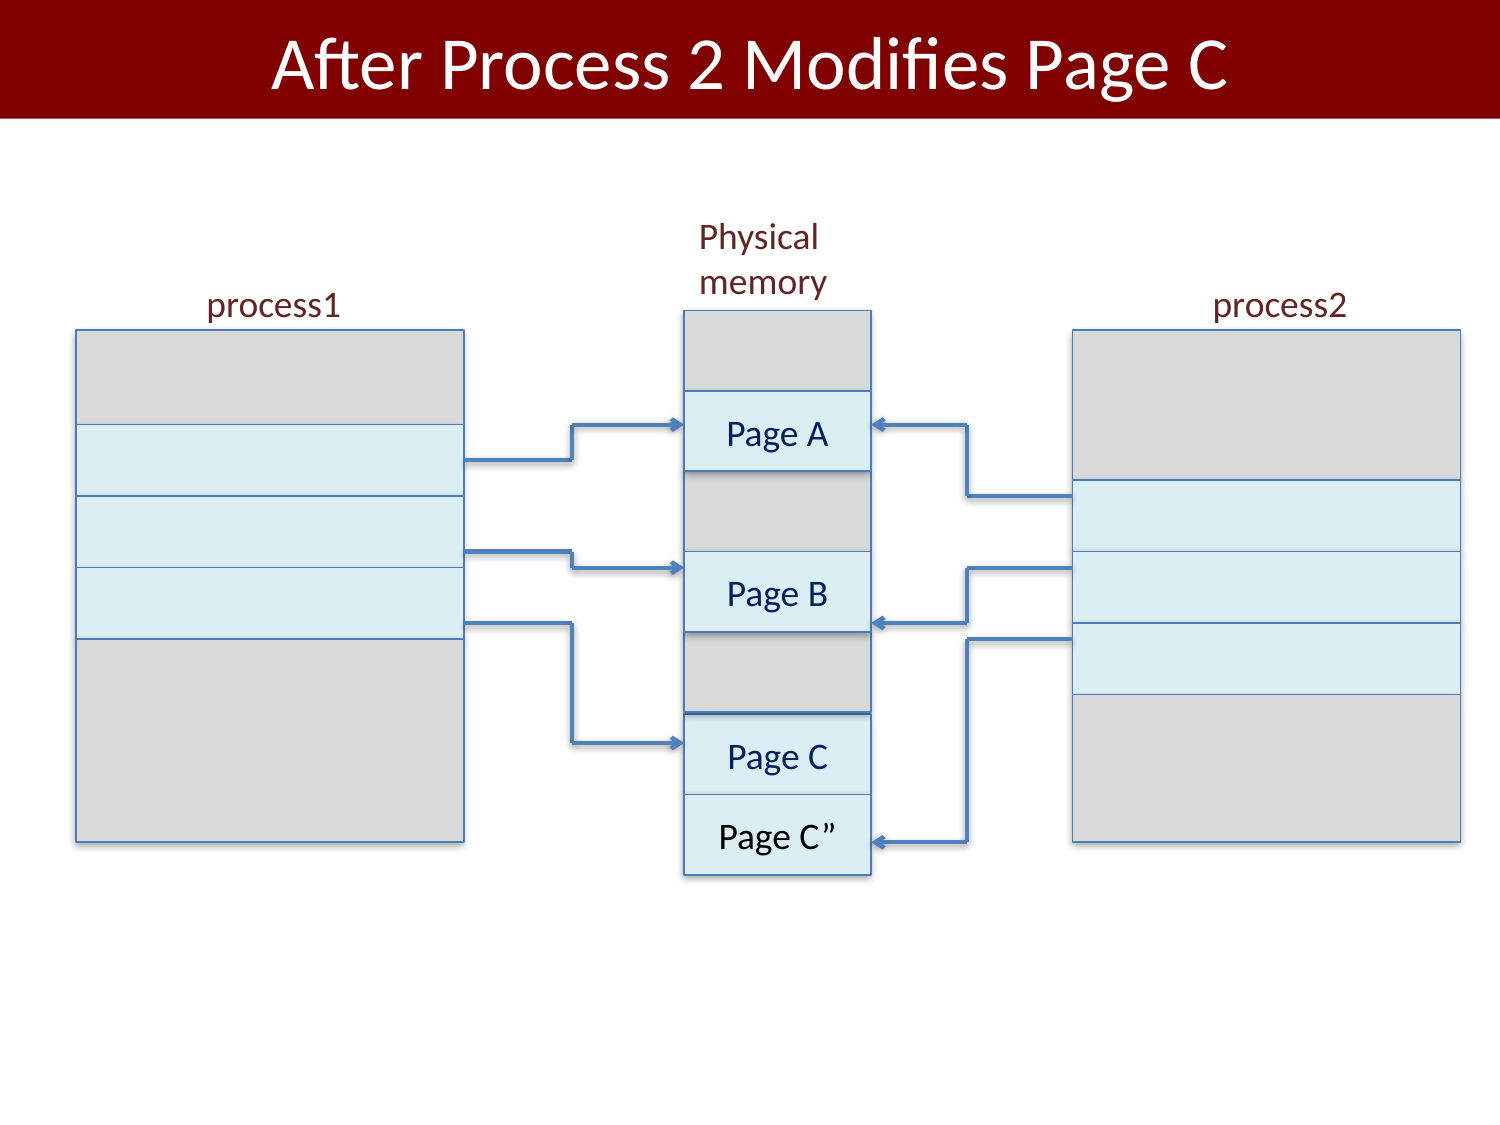

# After Process 2 Modifies Page C
Physical memory
process1
process2
Page A
Page B
Page C
Page C”